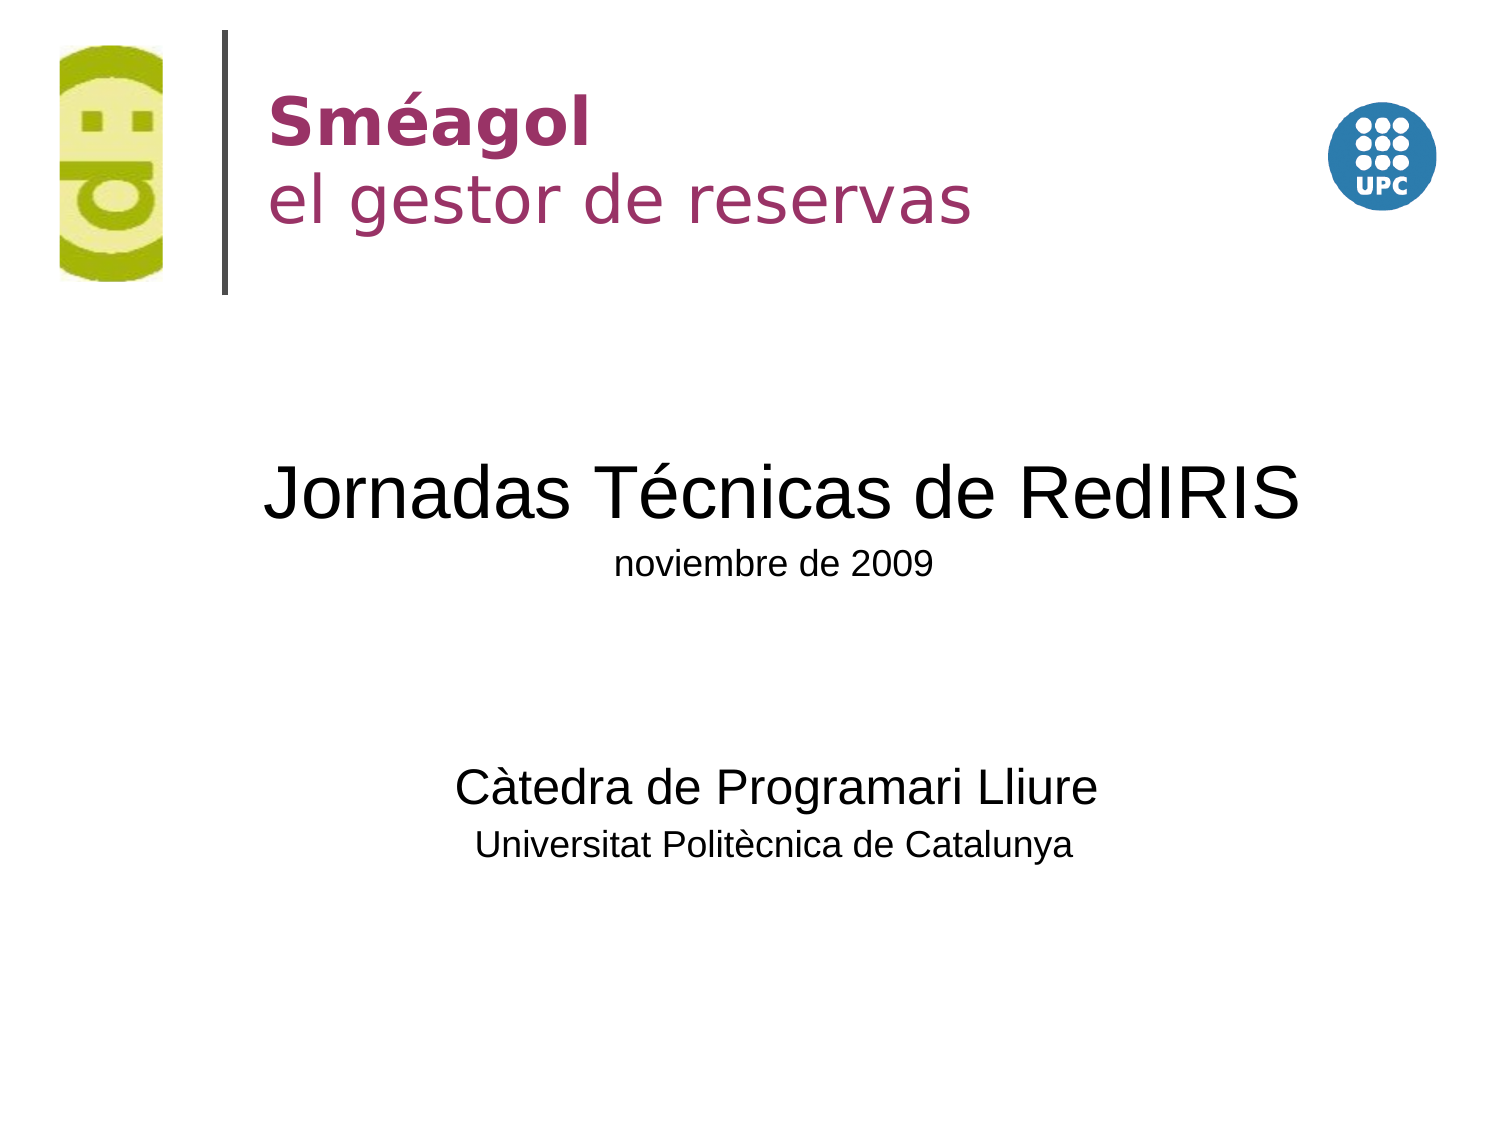

# Sméagol el gestor de reservas
Jornadas Técnicas de RedIRIS
noviembre de 2009
Càtedra de Programari Lliure
Universitat Politècnica de Catalunya